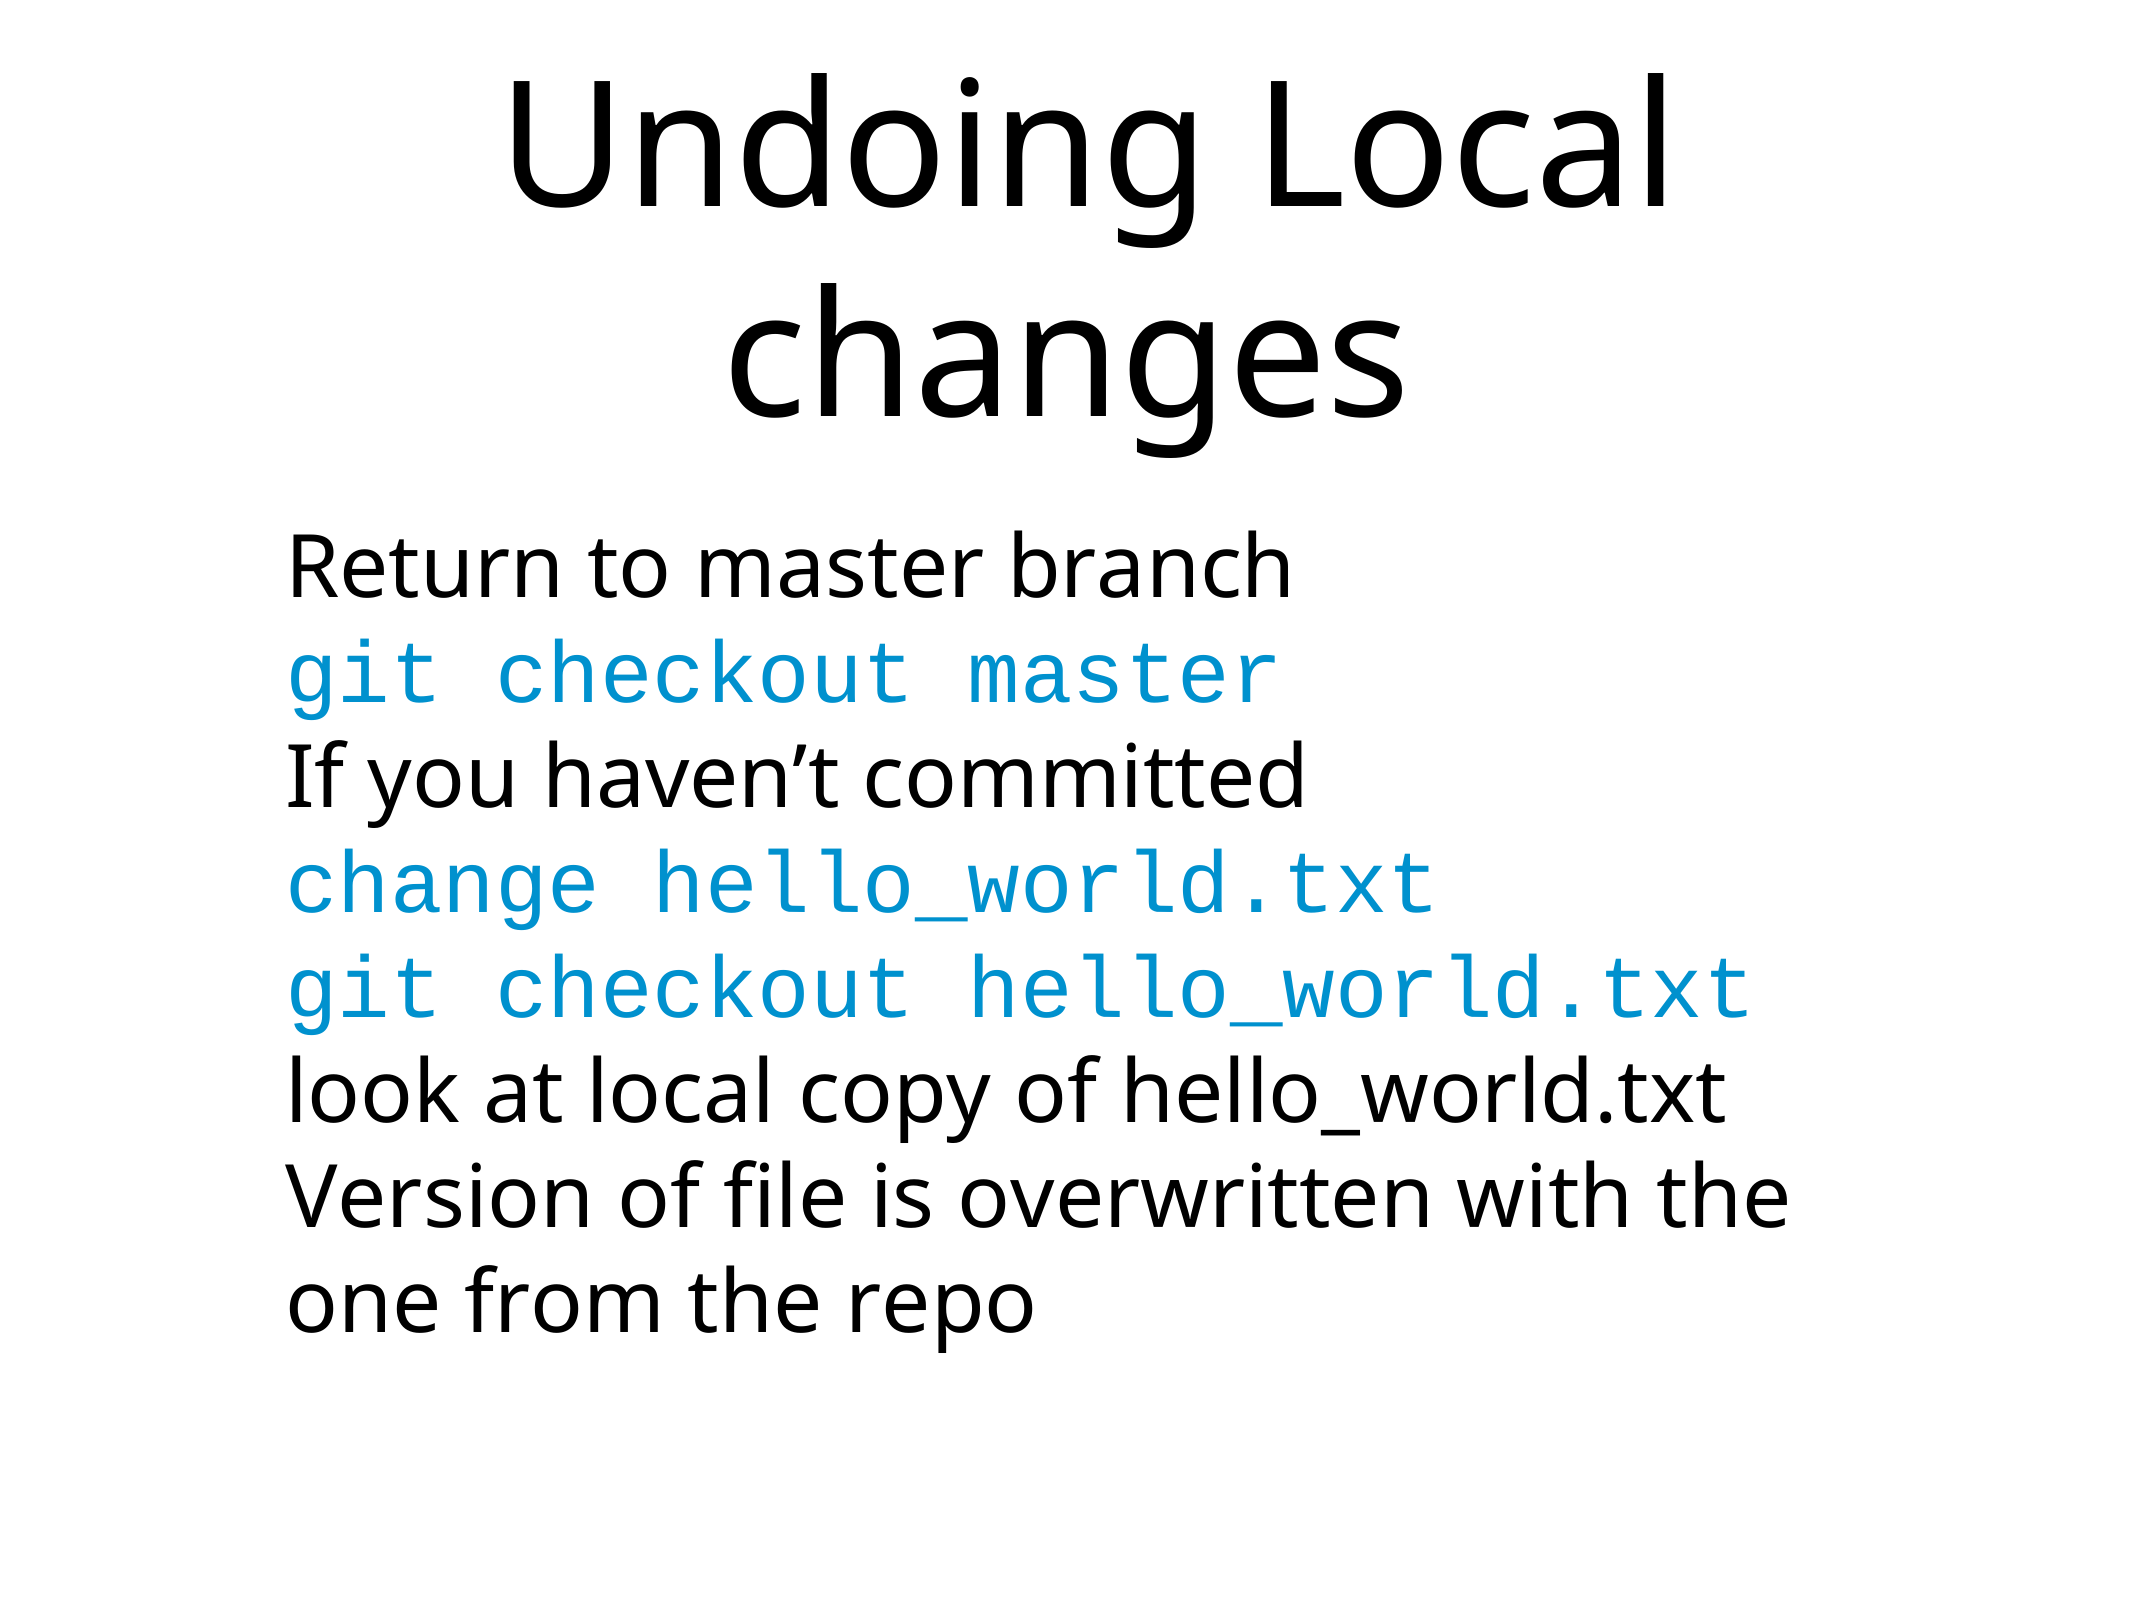

# Undoing Local changes
Return to master branch
git checkout master
If you haven’t committed
change hello_world.txt
git checkout hello_world.txt
look at local copy of hello_world.txt
Version of file is overwritten with the one from the repo